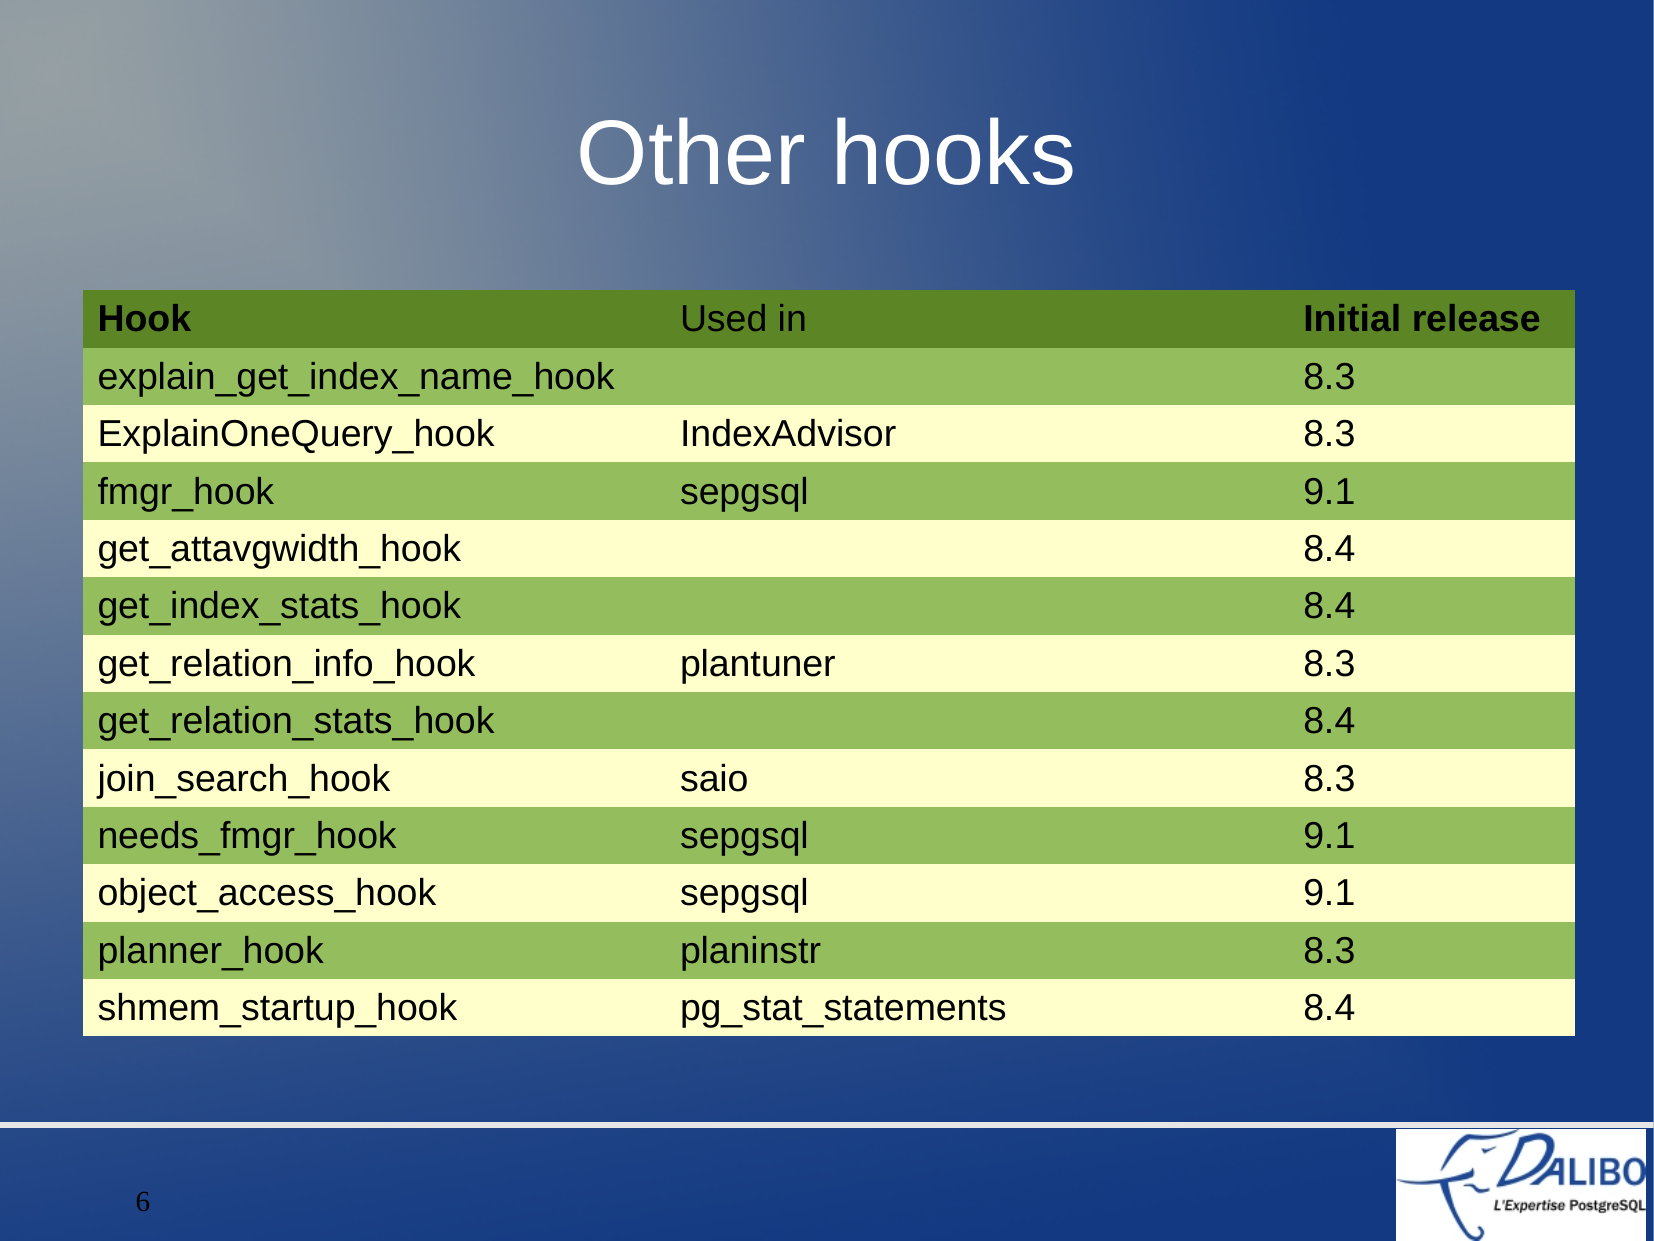

# Other hooks
| Hook | Used in | Initial release |
| --- | --- | --- |
| explain\_get\_index\_name\_hook | | 8.3 |
| ExplainOneQuery\_hook | IndexAdvisor | 8.3 |
| fmgr\_hook | sepgsql | 9.1 |
| get\_attavgwidth\_hook | | 8.4 |
| get\_index\_stats\_hook | | 8.4 |
| get\_relation\_info\_hook | plantuner | 8.3 |
| get\_relation\_stats\_hook | | 8.4 |
| join\_search\_hook | saio | 8.3 |
| needs\_fmgr\_hook | sepgsql | 9.1 |
| object\_access\_hook | sepgsql | 9.1 |
| planner\_hook | planinstr | 8.3 |
| shmem\_startup\_hook | pg\_stat\_statements | 8.4 |